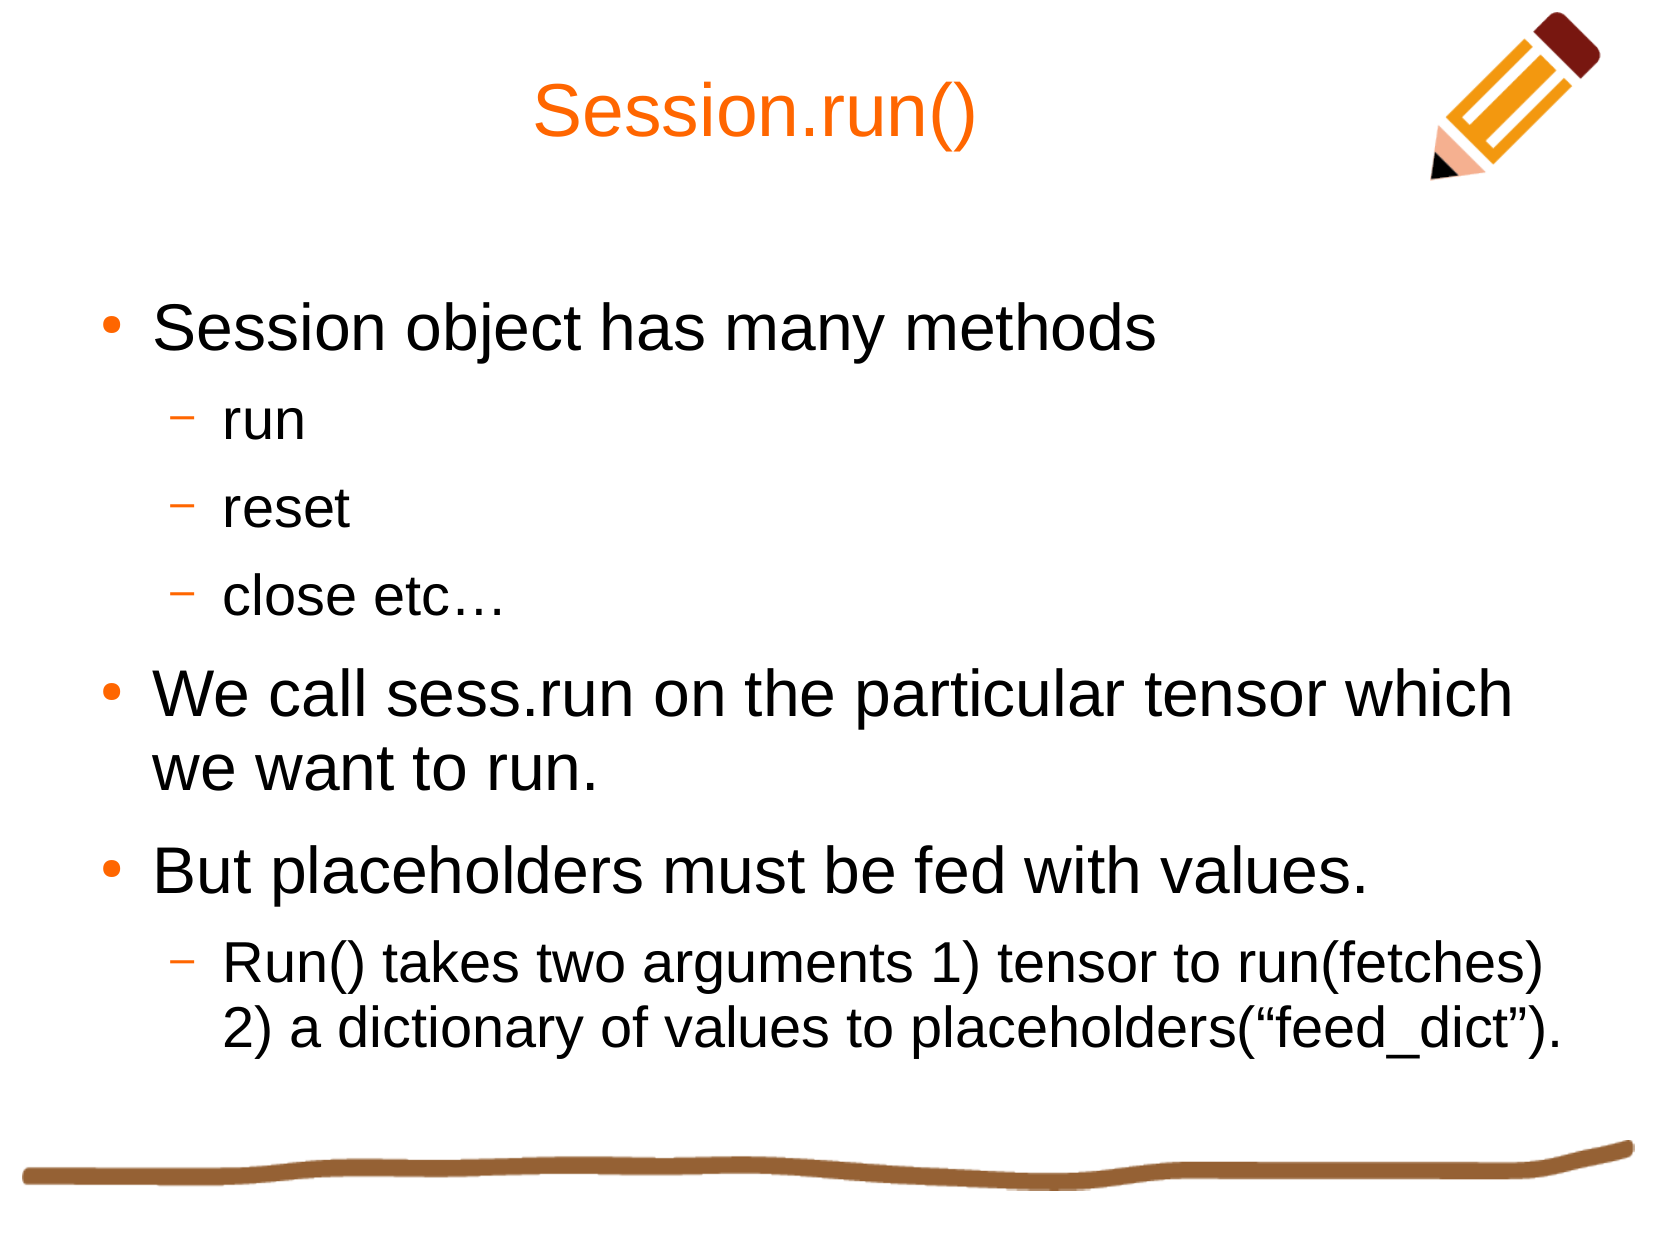

# Session.run()
Session object has many methods
run
reset
close etc…
We call sess.run on the particular tensor which we want to run.
But placeholders must be fed with values.
Run() takes two arguments 1) tensor to run(fetches) 2) a dictionary of values to placeholders(“feed_dict”).